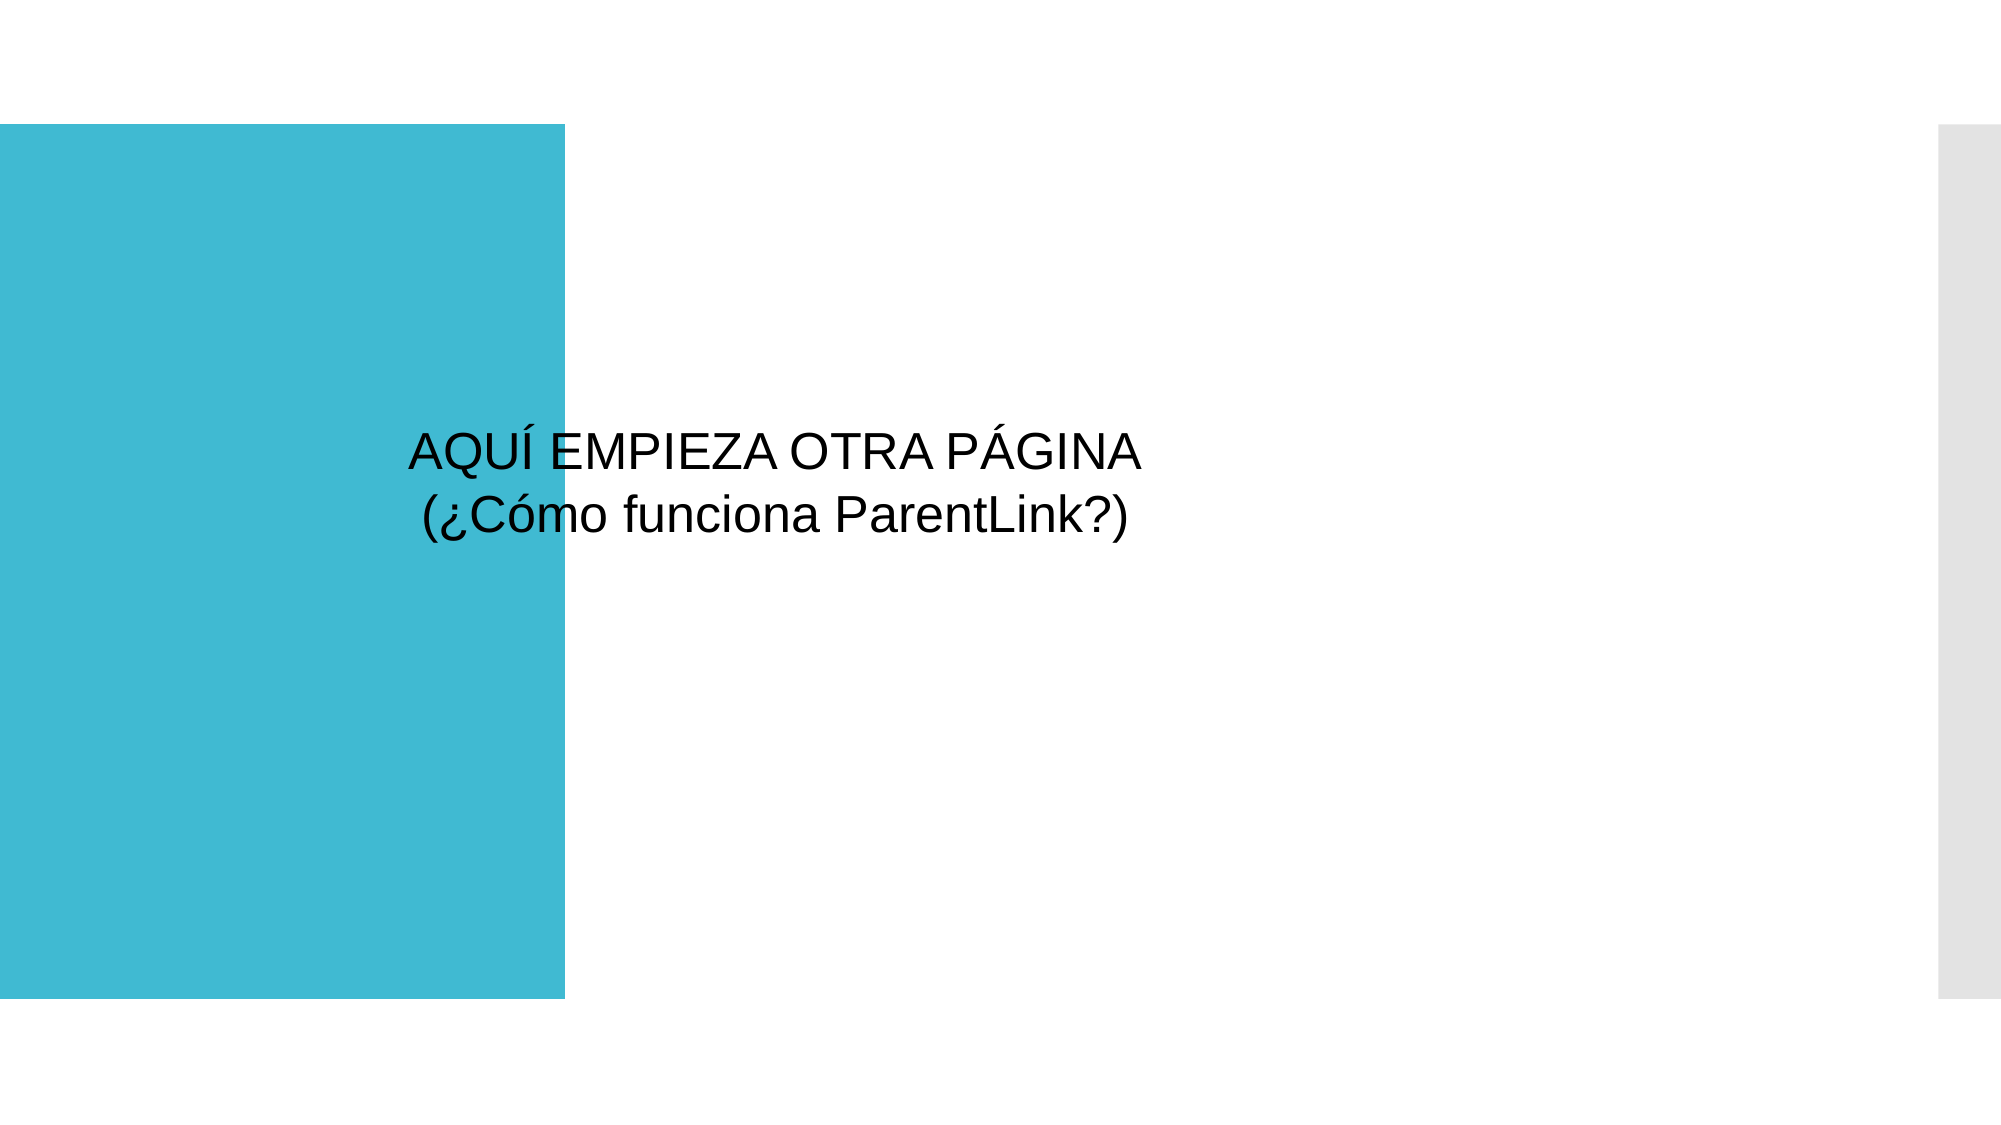

# AQUÍ EMPIEZA OTRA PÁGINA (¿Cómo funciona ParentLink?)